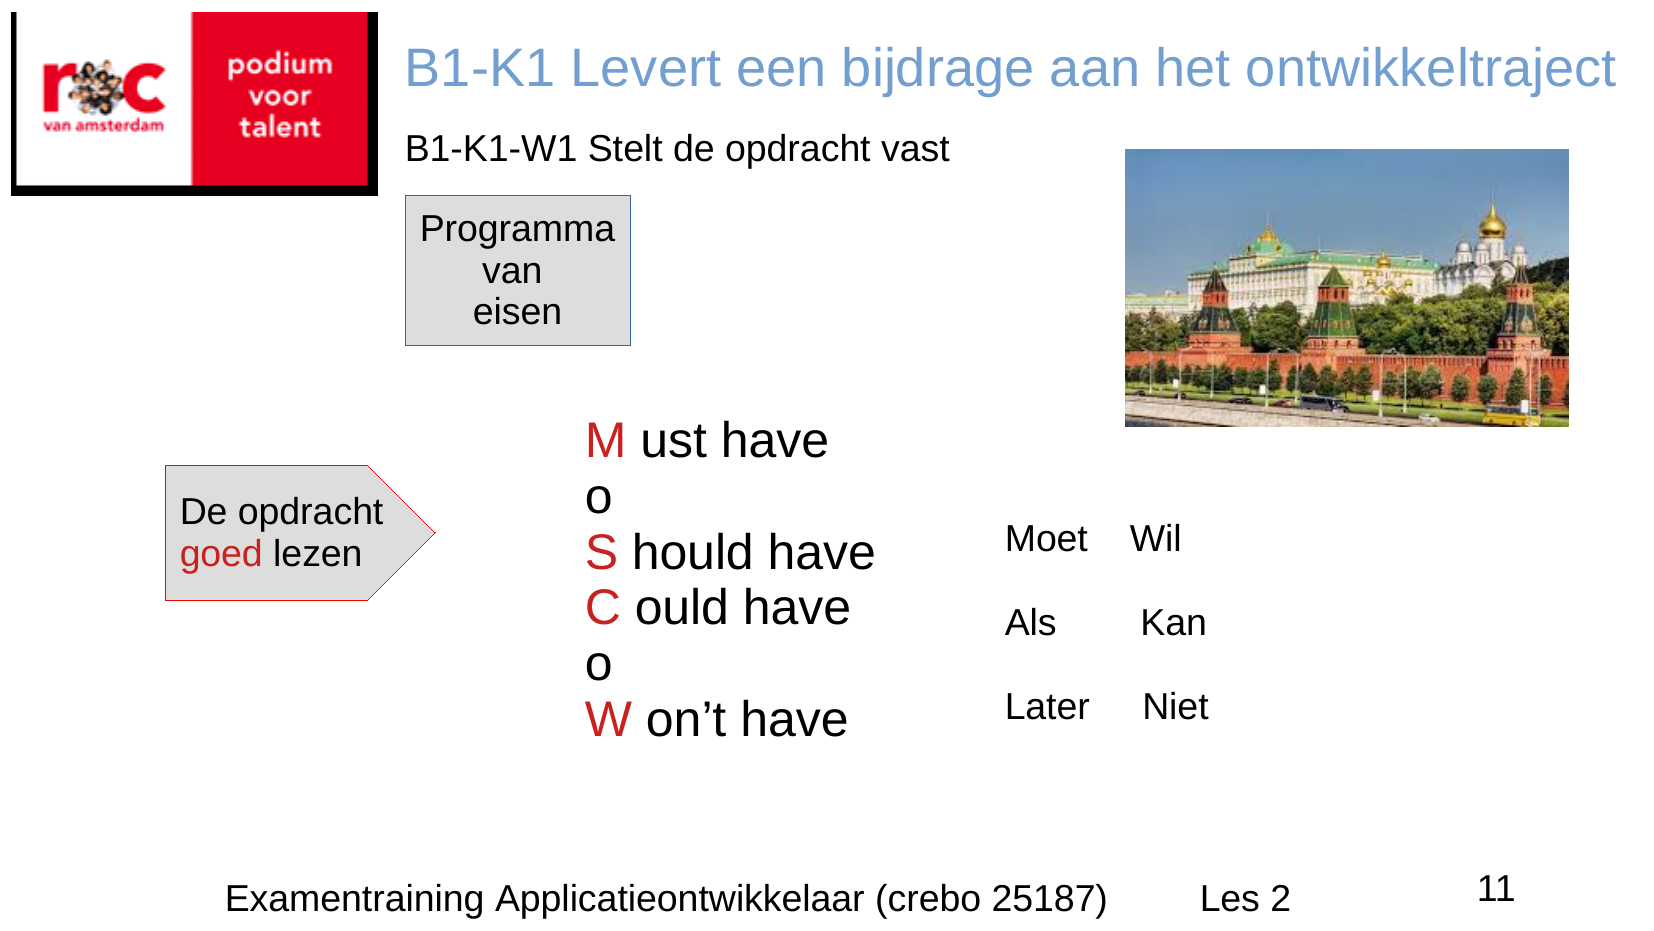

B1-K1 Levert een bijdrage aan het ontwikkeltraject
B1-K1-W1 Stelt de opdracht vast
Programma
van
eisen
M ust have
o
S hould have
C ould have
o
W on’t have
De opdracht
goed lezen
Moet Wil
Als Kan
Later Niet
Examentraining Applicatieontwikkelaar (crebo 25187)
Les 2